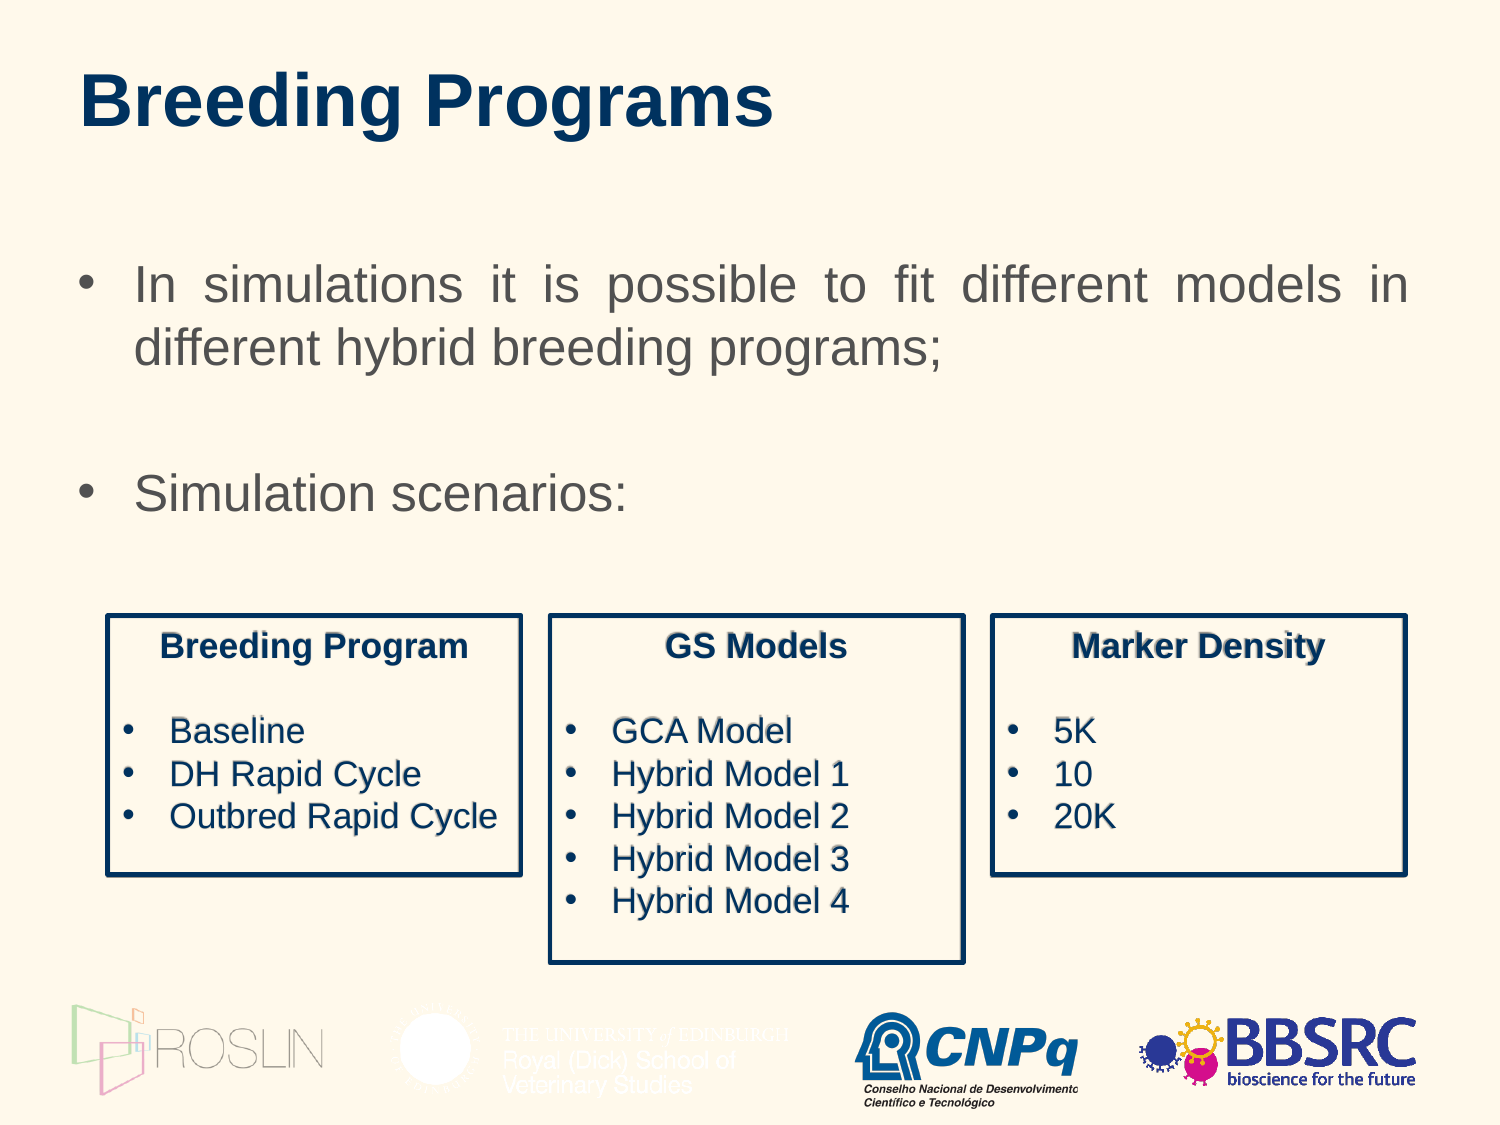

# Breeding Programs
In simulations it is possible to fit different models in different hybrid breeding programs;
Simulation scenarios:
Breeding Program
Baseline
DH Rapid Cycle
Outbred Rapid Cycle
GS Models
GCA Model
Hybrid Model 1
Hybrid Model 2
Hybrid Model 3
Hybrid Model 4
Marker Density
5K
10
20K